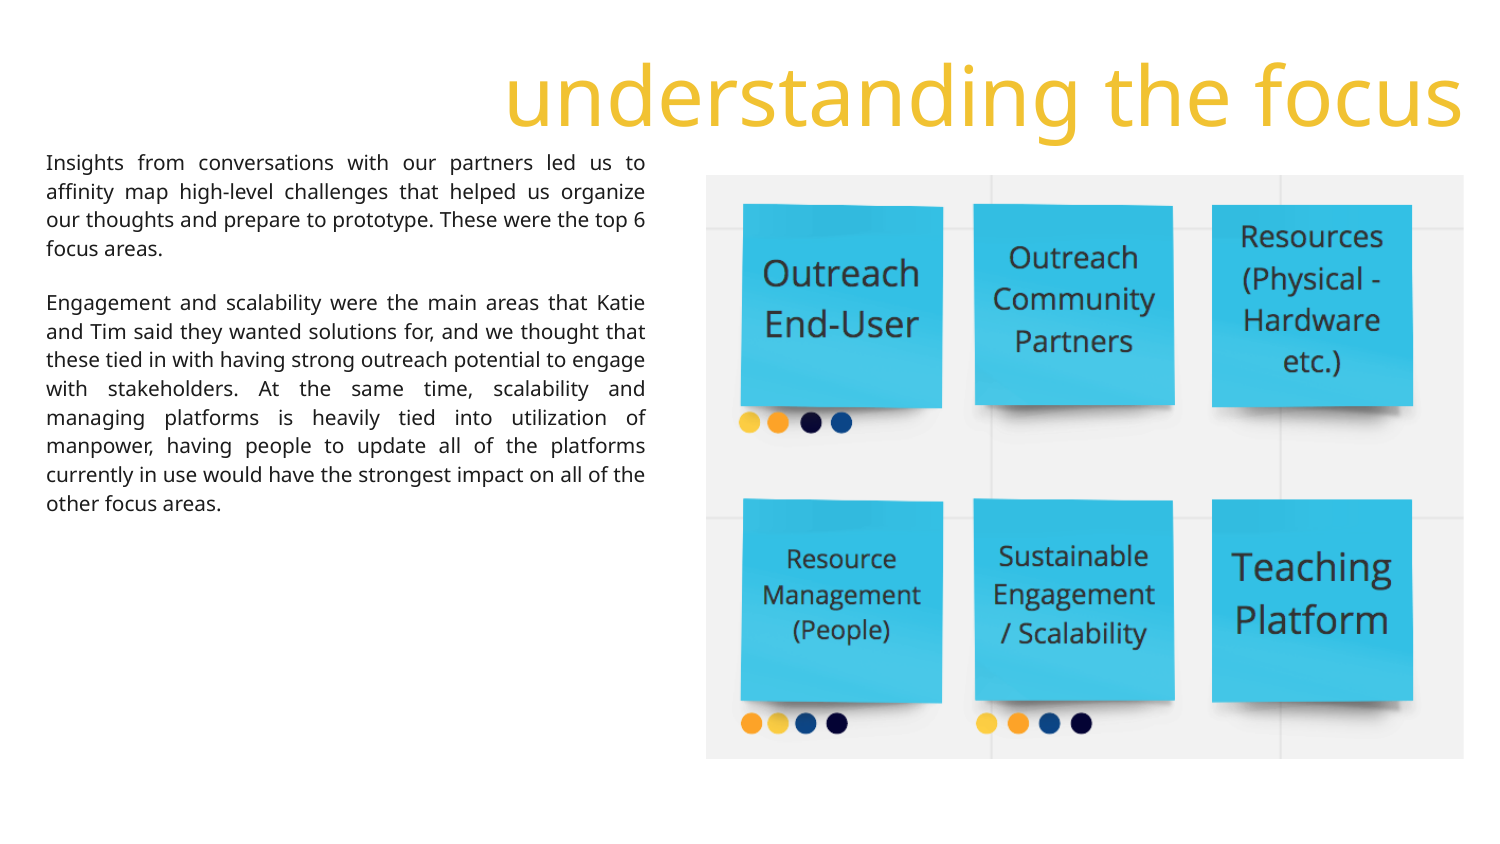

understanding the focus
Insights from conversations with our partners led us to affinity map high-level challenges that helped us organize our thoughts and prepare to prototype. These were the top 6 focus areas.
Engagement and scalability were the main areas that Katie and Tim said they wanted solutions for, and we thought that these tied in with having strong outreach potential to engage with stakeholders. At the same time, scalability and managing platforms is heavily tied into utilization of manpower, having people to update all of the platforms currently in use would have the strongest impact on all of the other focus areas.